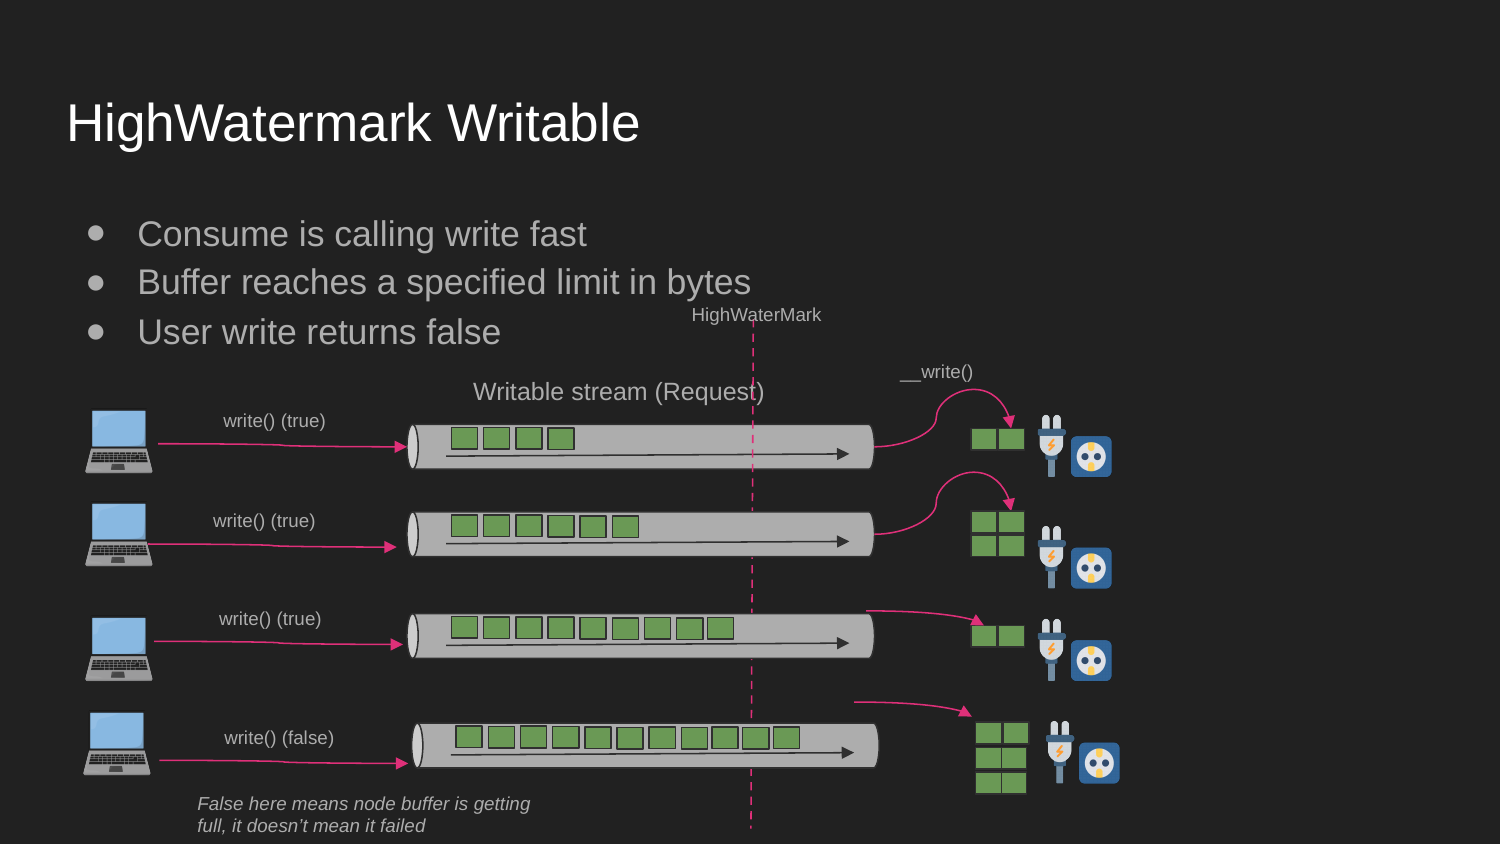

# HighWatermark Writable
Consume is calling write fast
Buffer reaches a specified limit in bytes
User write returns false
HighWaterMark
__write()
Writable stream (Request)
write() (true)
write() (true)
write() (true)
write() (false)
False here means node buffer is getting full, it doesn’t mean it failed